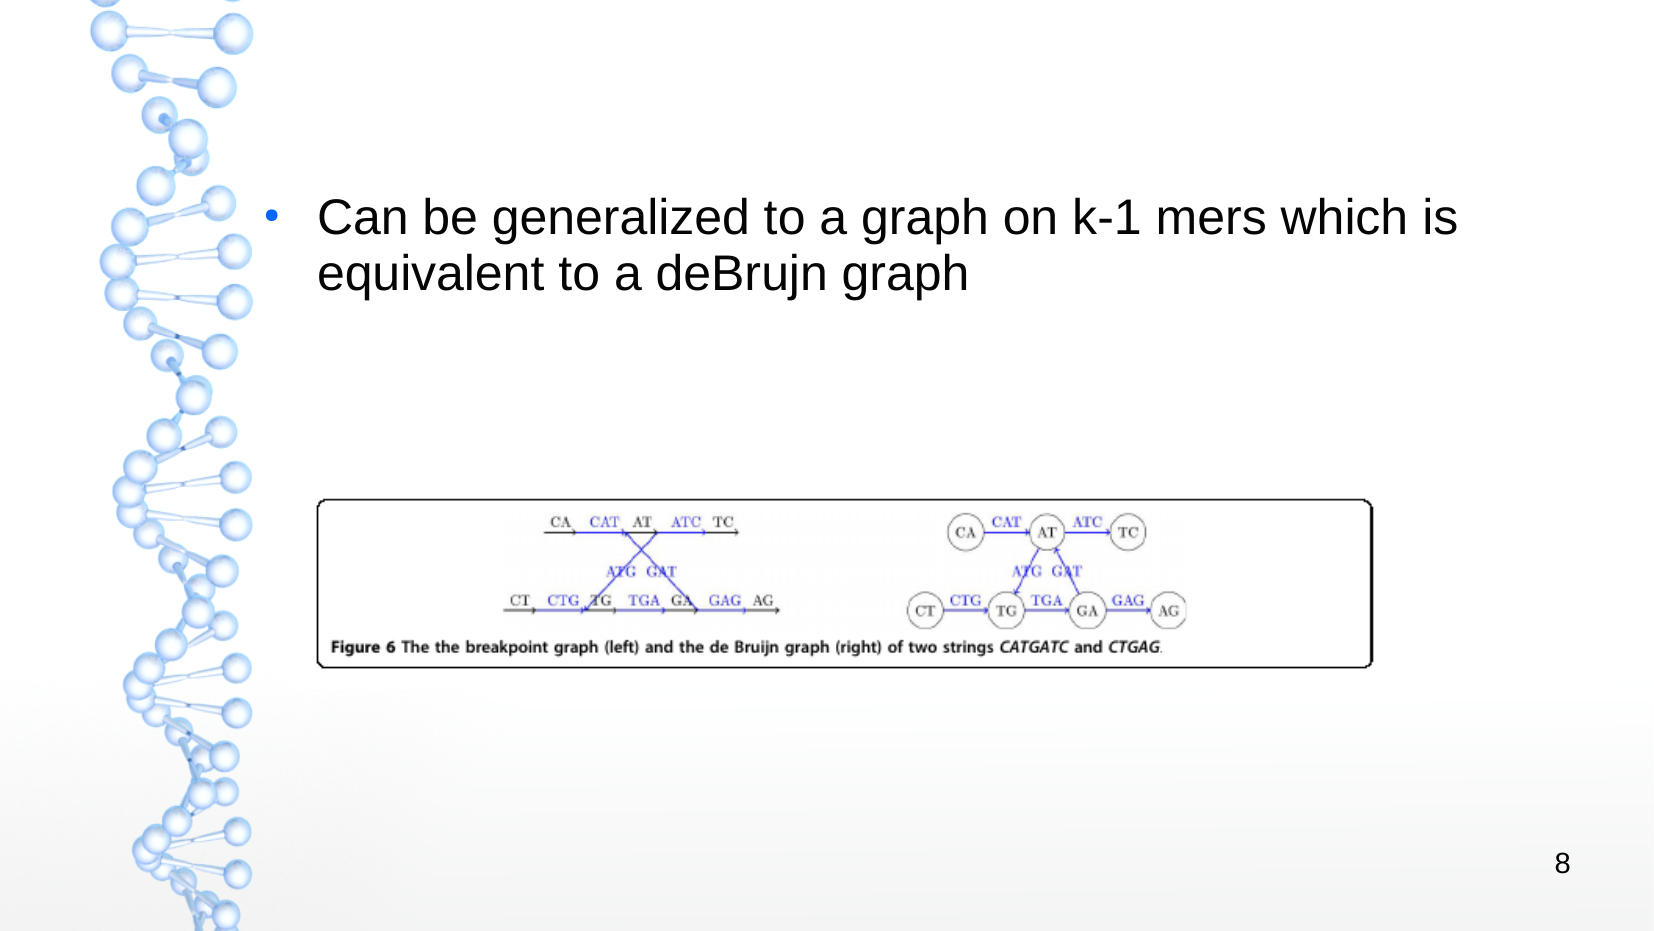

#
Can be generalized to a graph on k-1 mers which is equivalent to a deBrujn graph
8